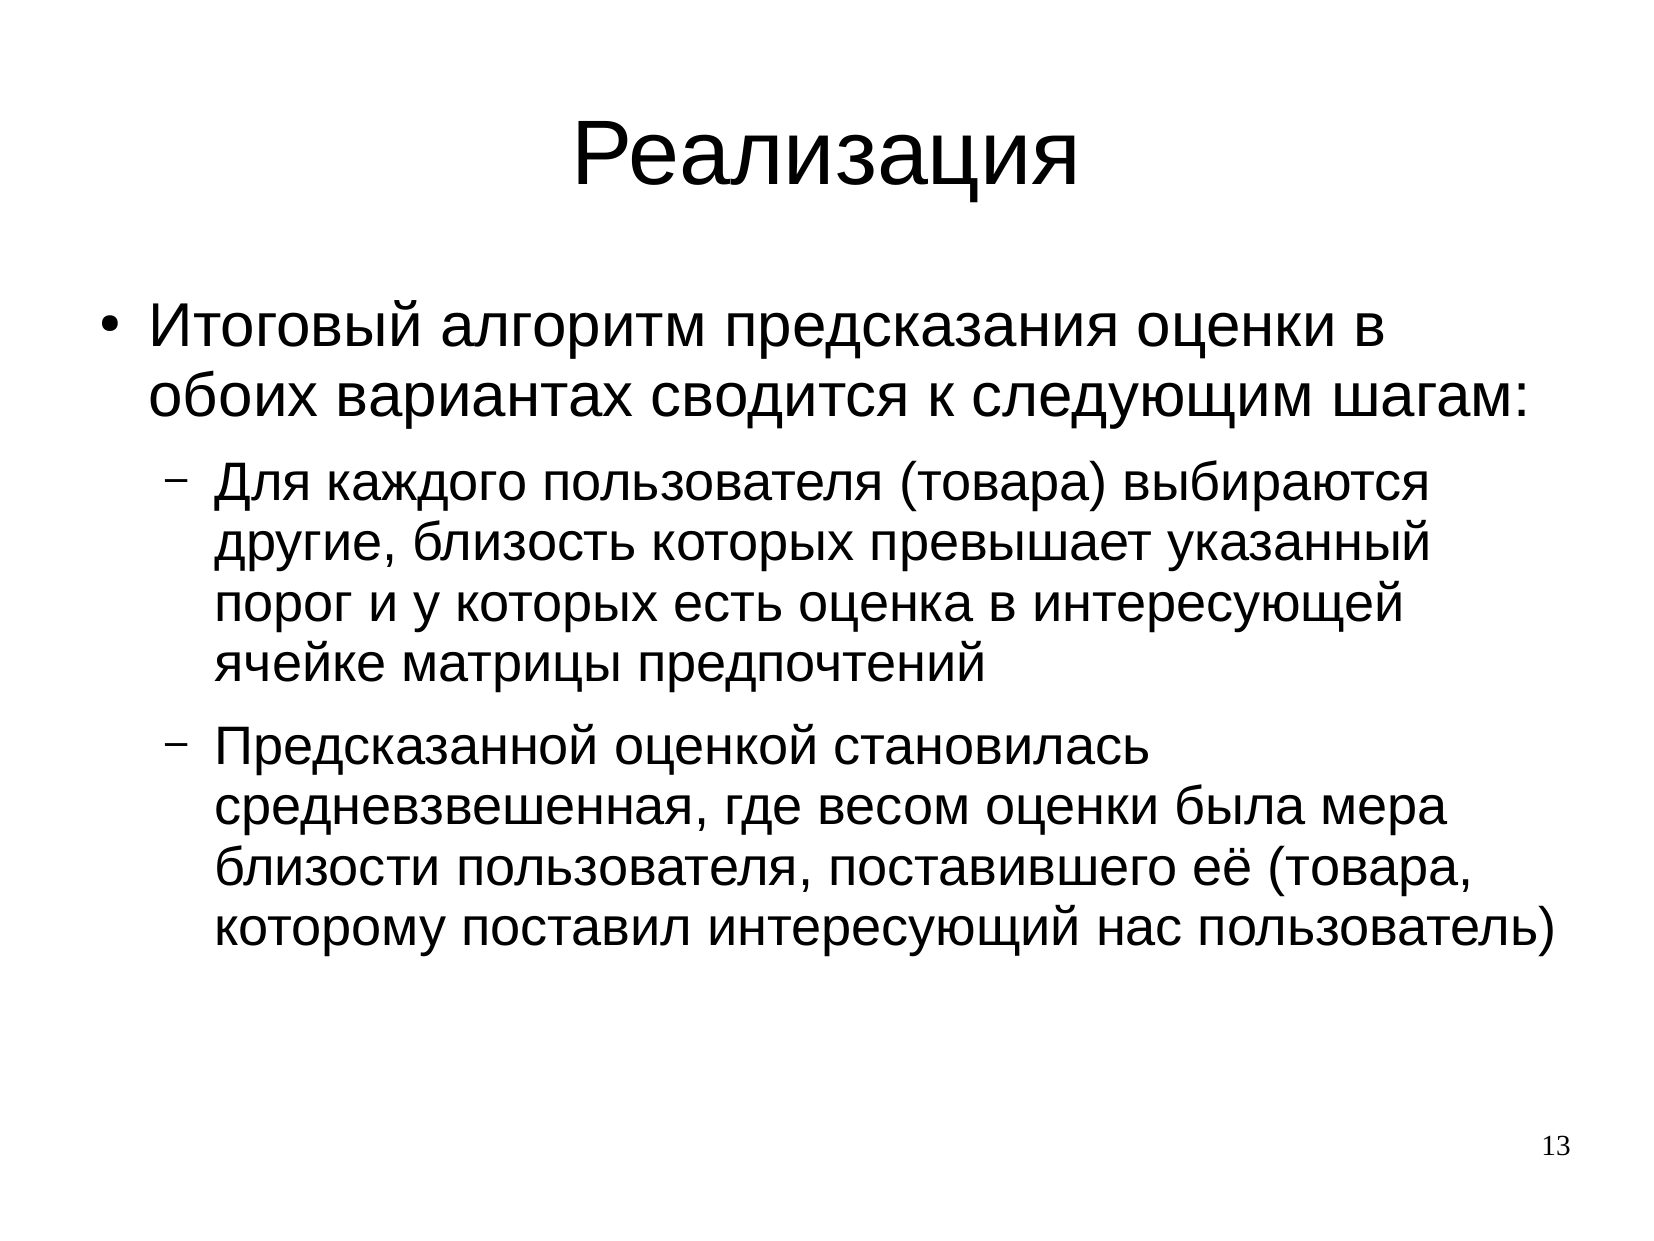

# Реализация
Итоговый алгоритм предсказания оценки в обоих вариантах сводится к следующим шагам:
Для каждого пользователя (товара) выбираются другие, близость которых превышает указанный порог и у которых есть оценка в интересующей ячейке матрицы предпочтений
Предсказанной оценкой становилась средневзвешенная, где весом оценки была мера близости пользователя, поставившего её (товара, которому поставил интересующий нас пользователь)
13